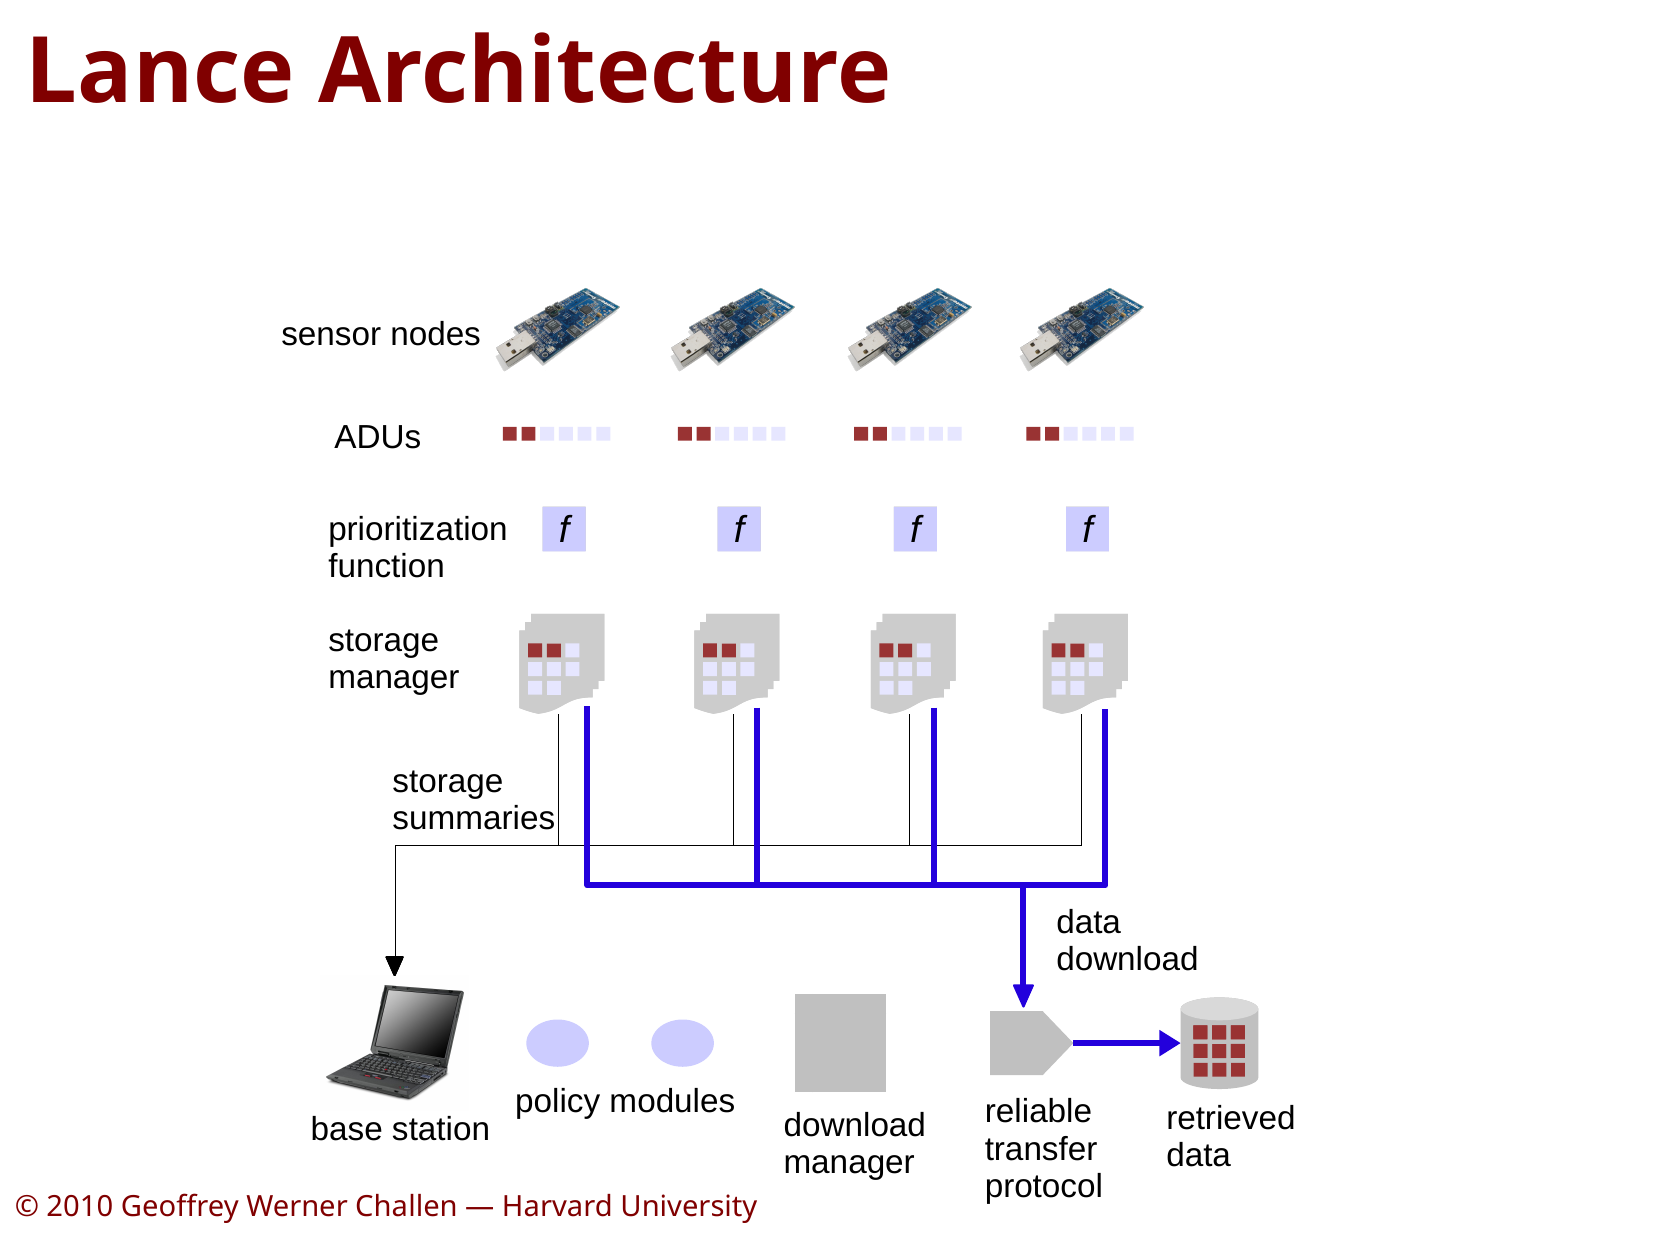

# Lance Architecture
f
f
f
f
f
f
f
f
sensor nodes
ADUs
prioritization
function
storage
manager
storage
summaries
data
download
policy modules
reliable
transfer
protocol
retrieved
data
download
manager
base station